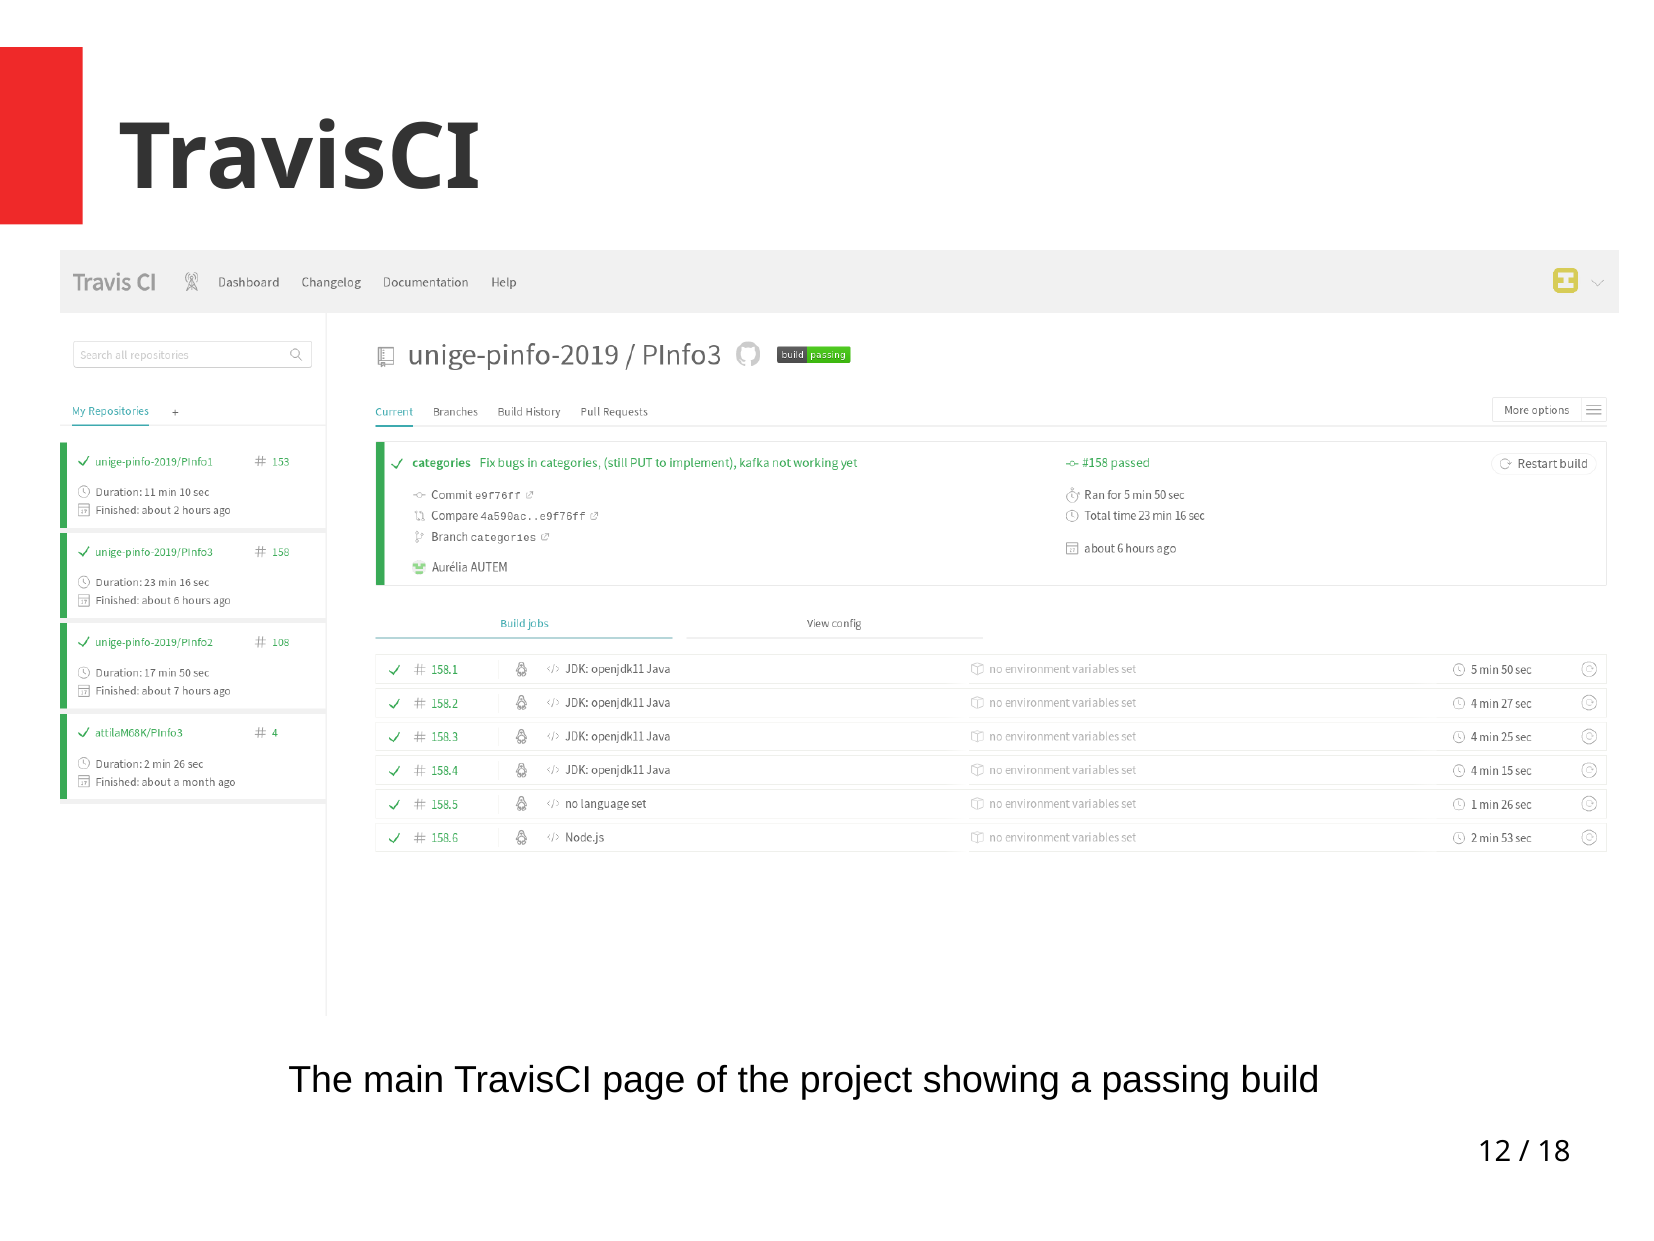

# TravisCI
The main TravisCI page of the project showing a passing build
12